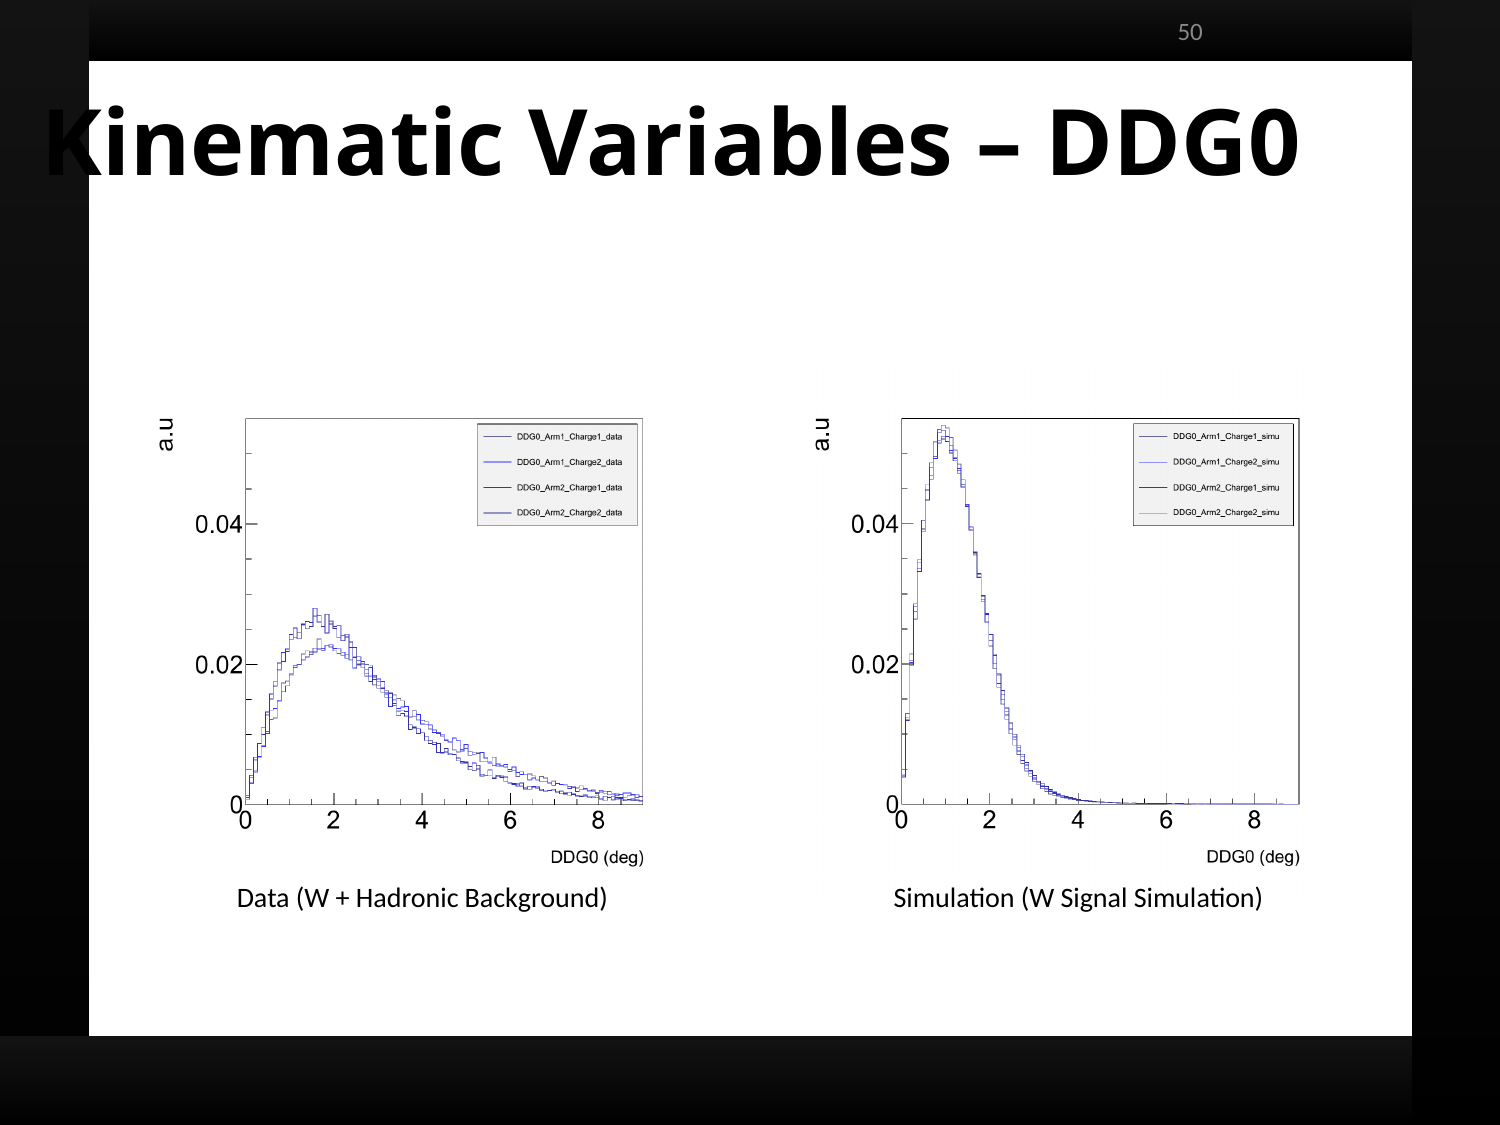

50
# Kinematic Variables – DDG0
Data (W + Hadronic Background)
Simulation (W Signal Simulation)